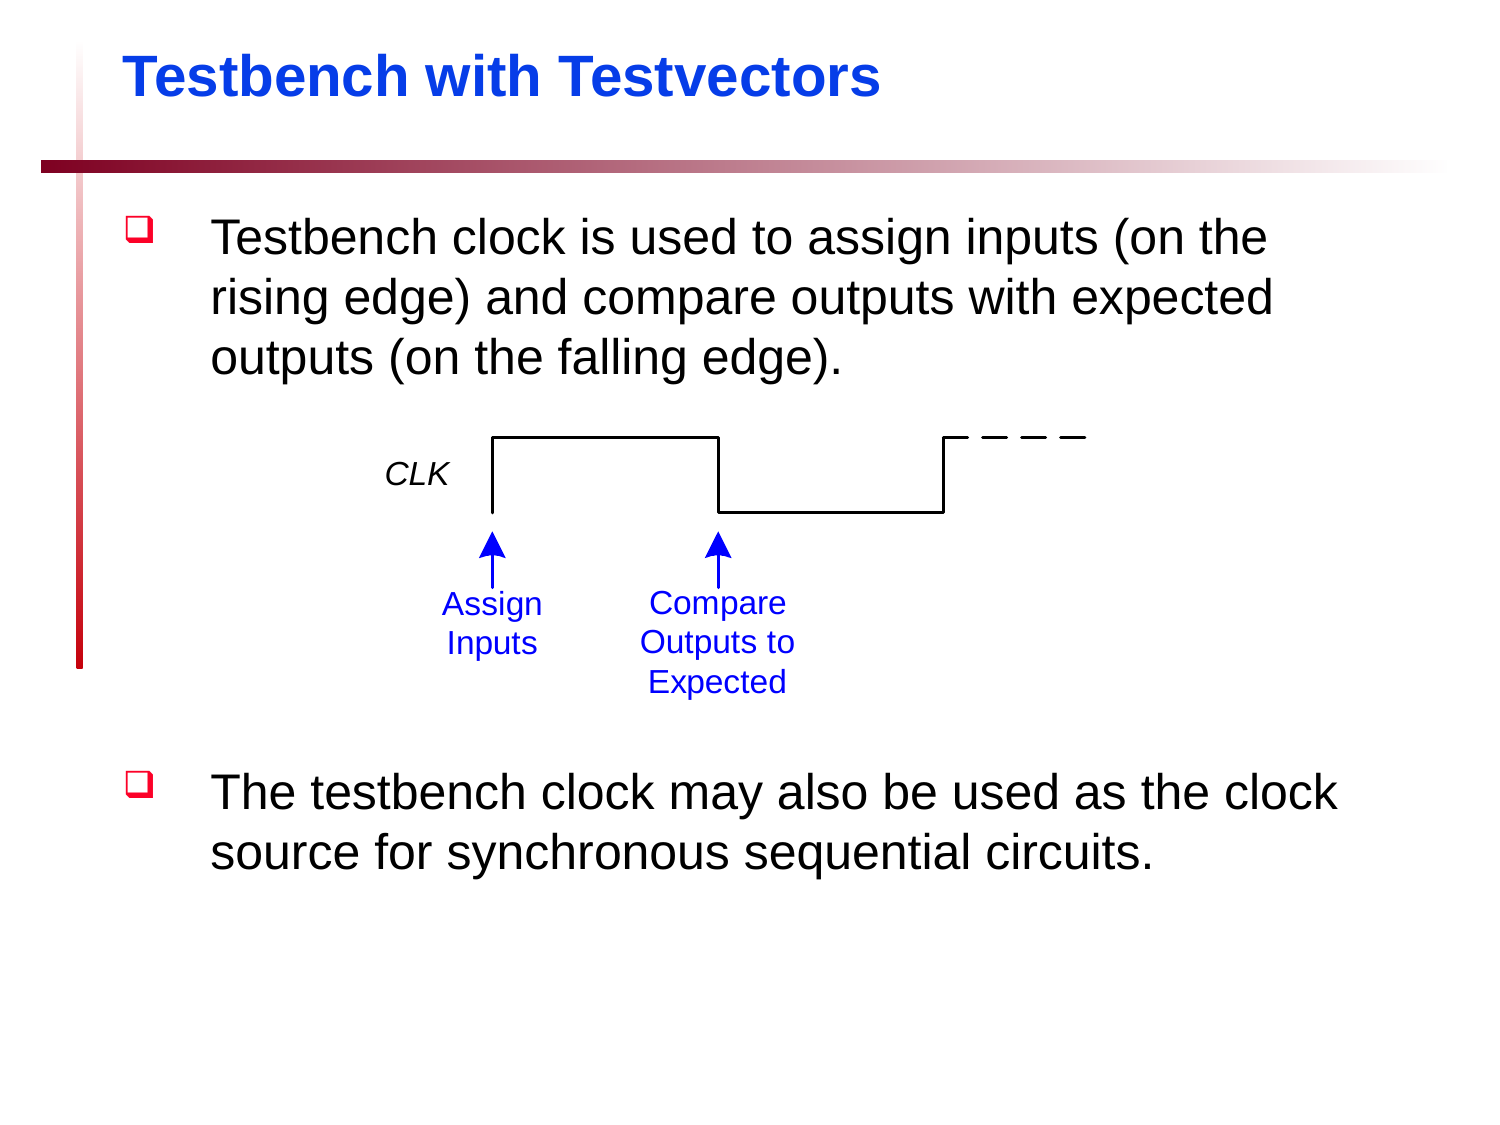

# Testbench with Testvectors
Testbench clock is used to assign inputs (on the rising edge) and compare outputs with expected outputs (on the falling edge).
The testbench clock may also be used as the clock source for synchronous sequential circuits.